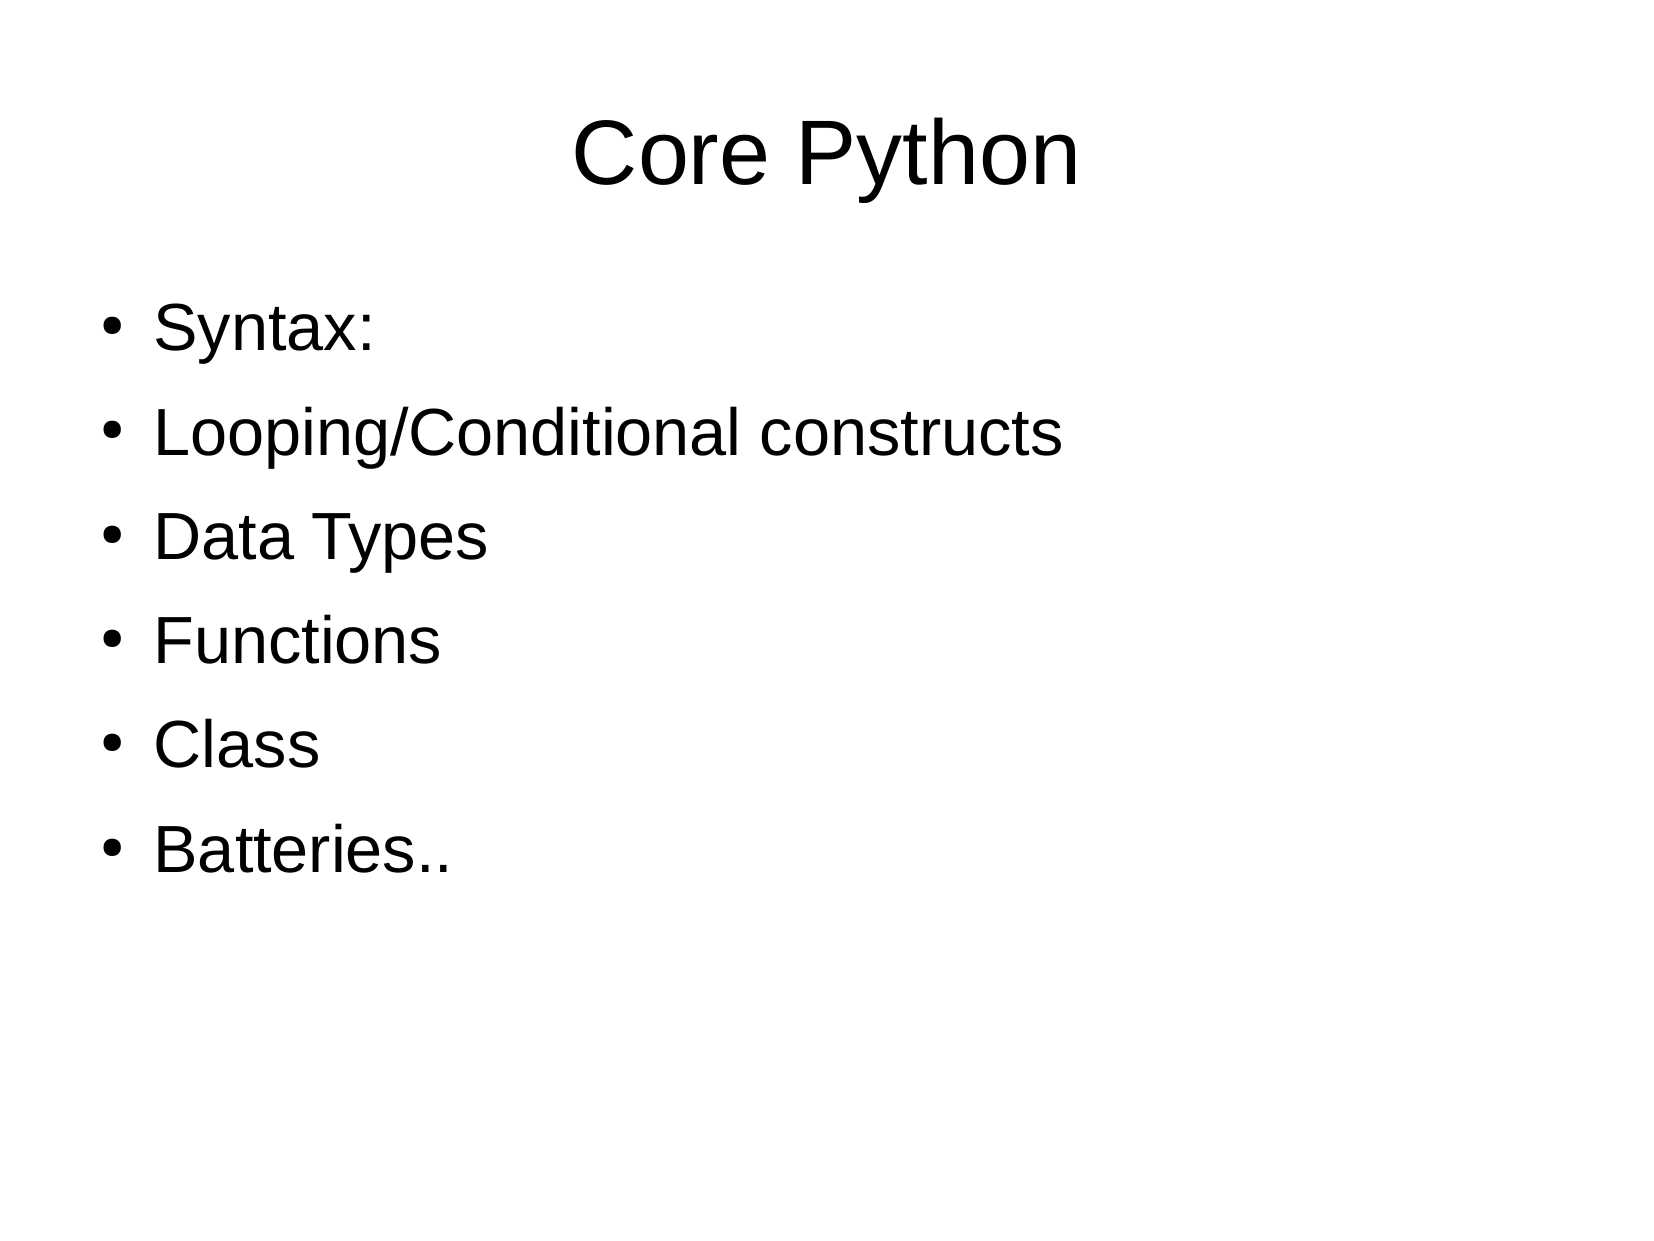

# Core Python
Syntax:
Looping/Conditional constructs
Data Types
Functions
Class
Batteries..